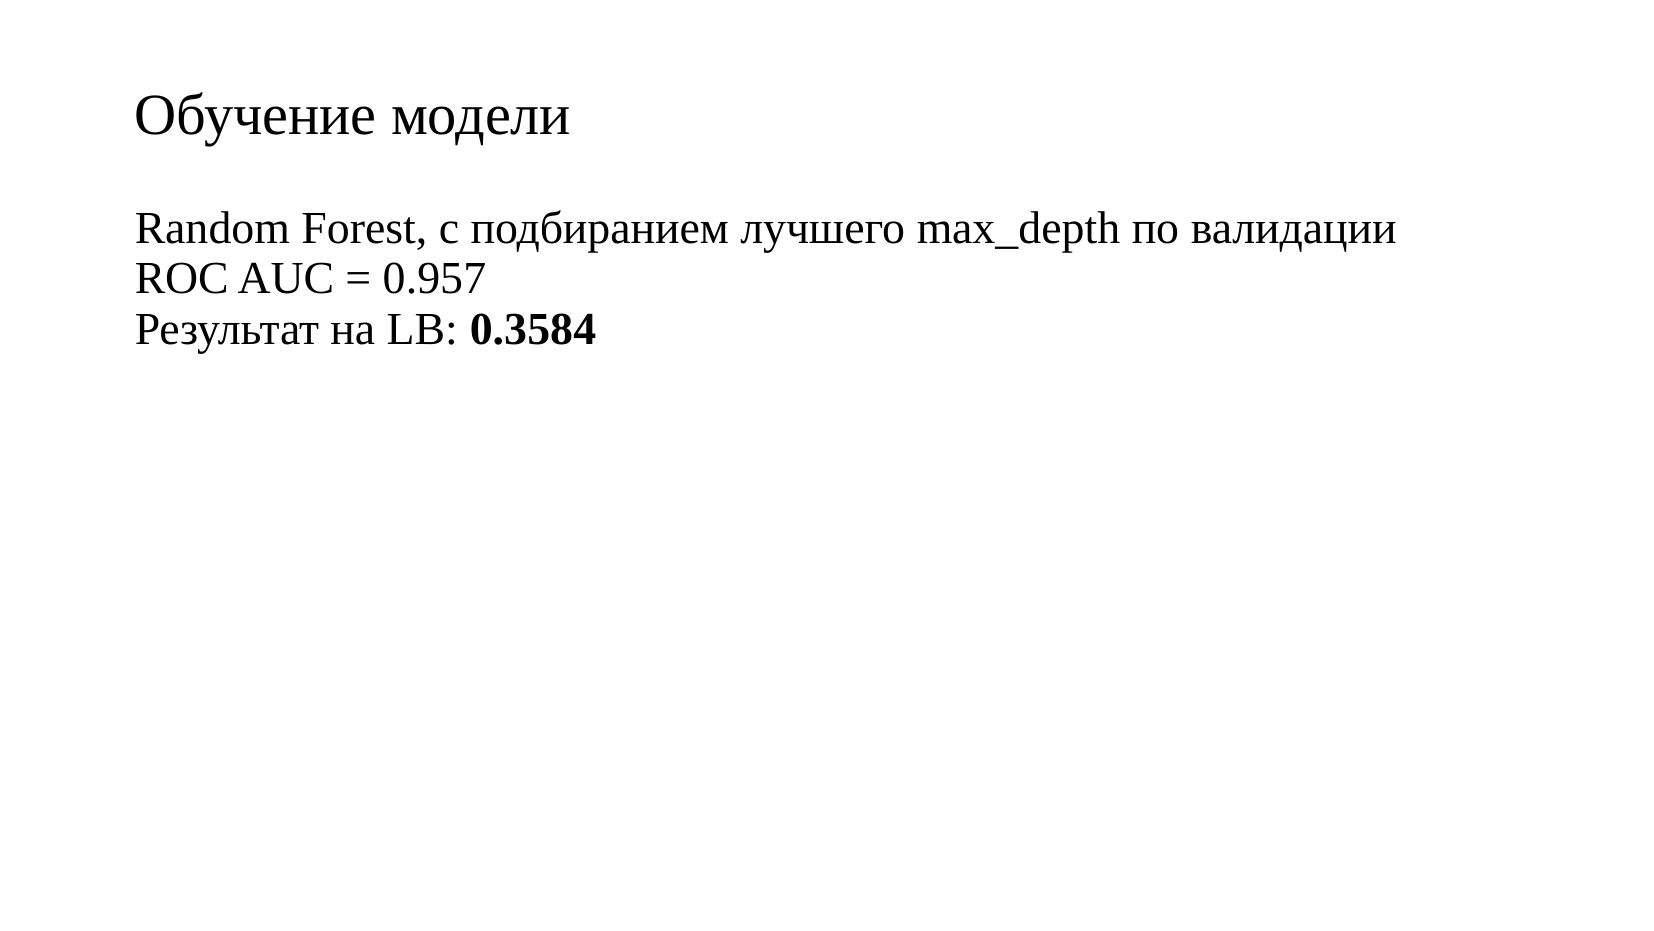

Обучение модели
Random Forest, с подбиранием лучшего max_depth по валидации
ROC AUC = 0.957
Результат на LB: 0.3584